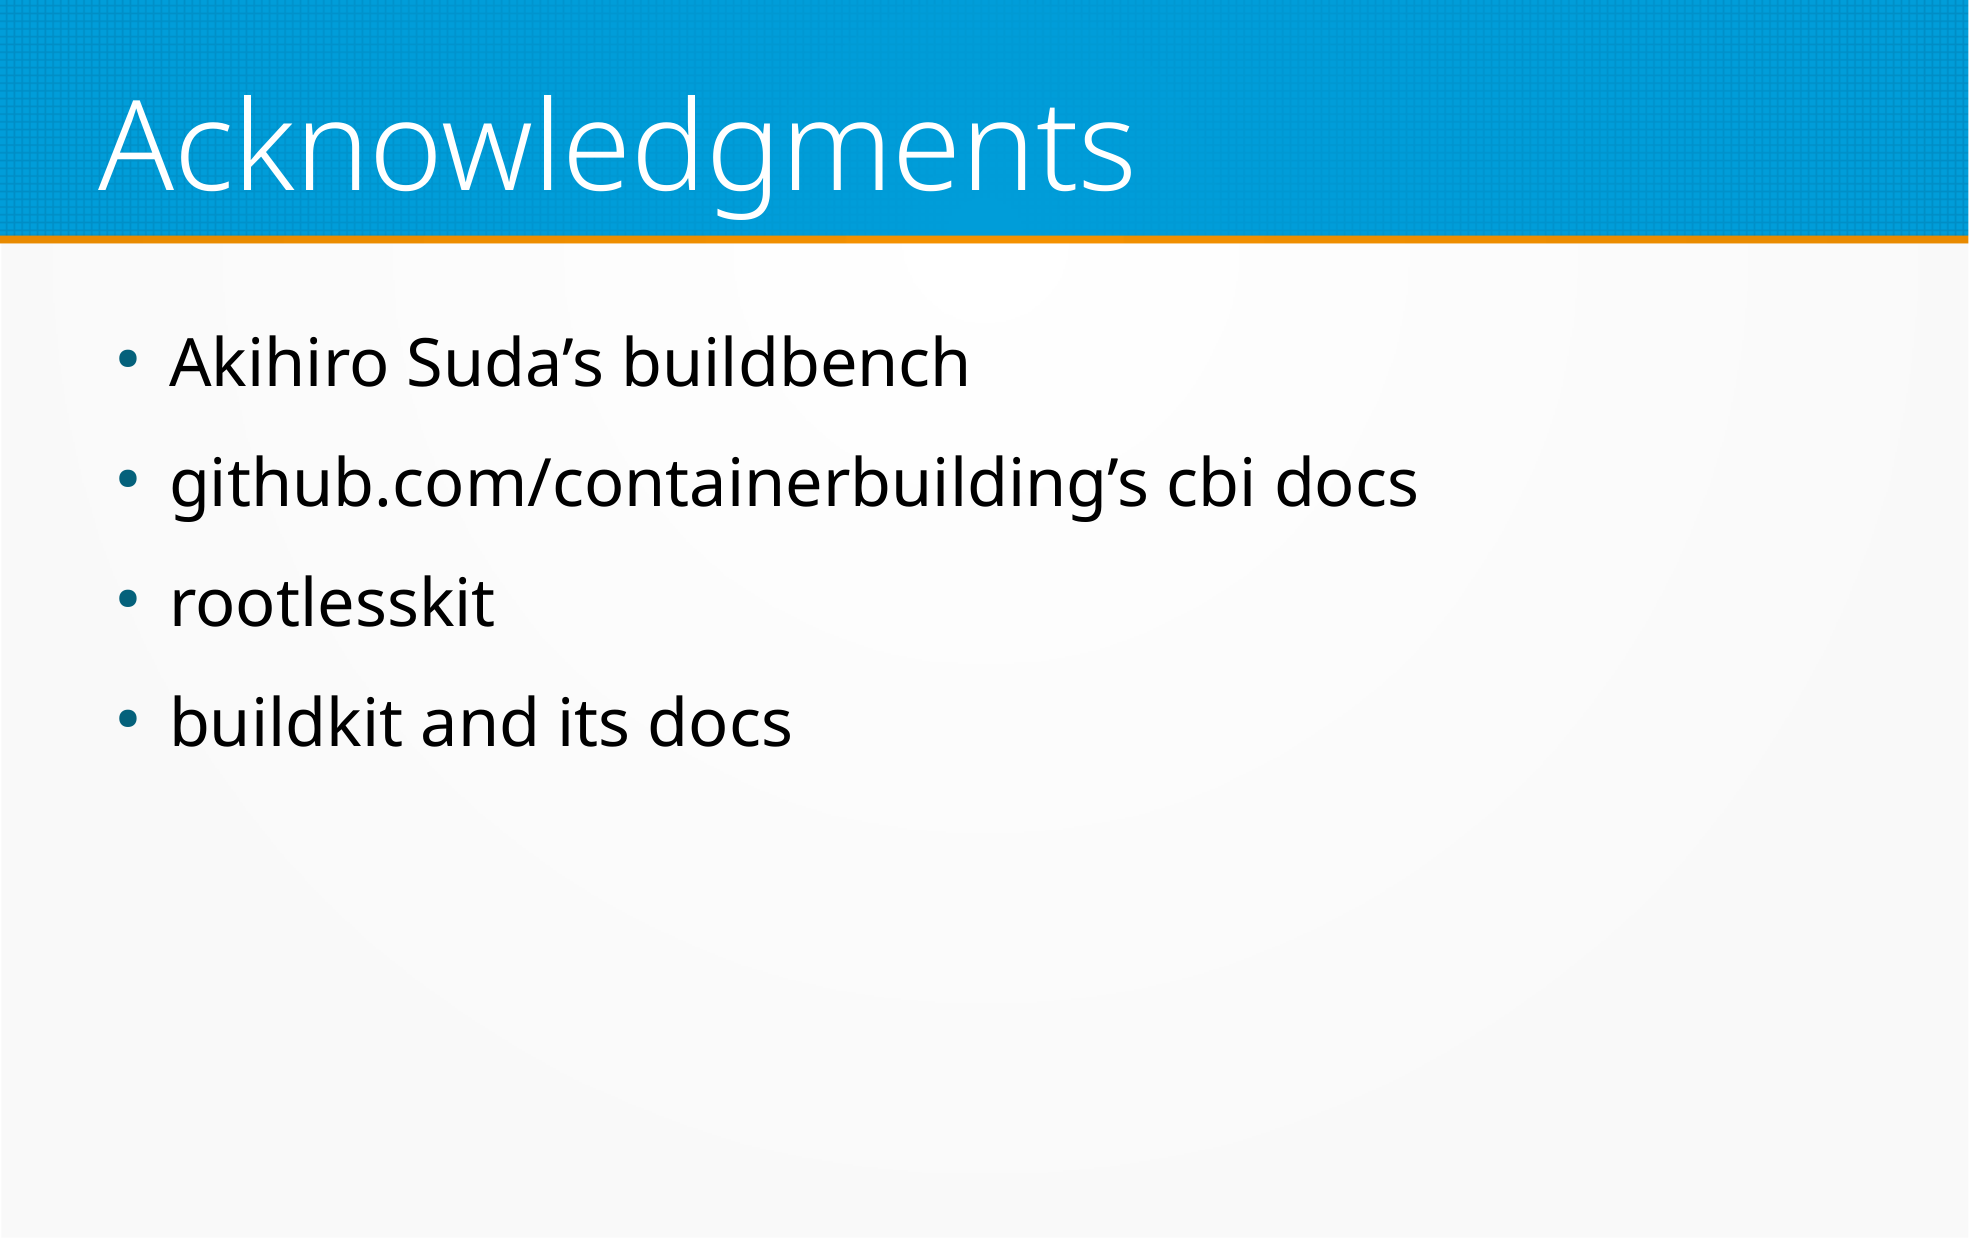

# Acknowledgments
Akihiro Suda’s buildbench
github.com/containerbuilding’s cbi docs
rootlesskit
buildkit and its docs